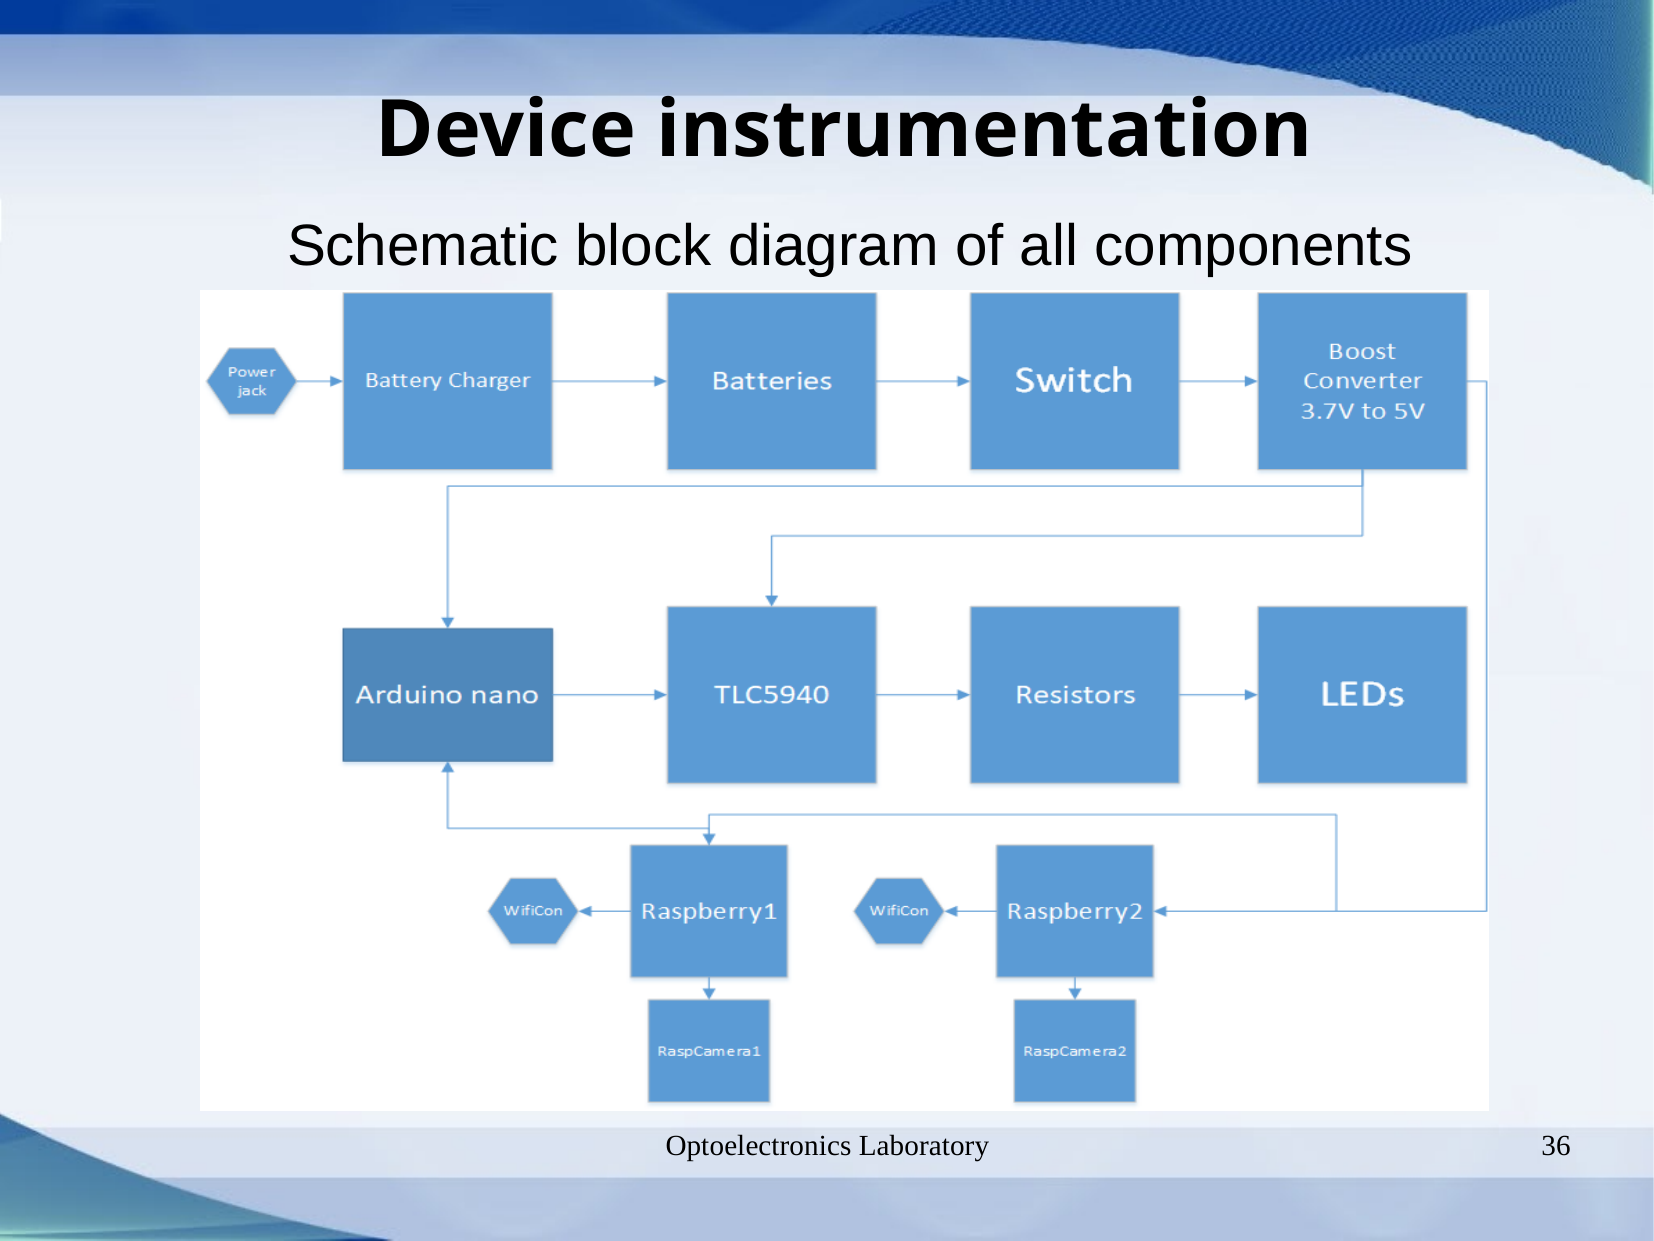

# Device instrumentation
Schematic block diagram of all components
Optoelectronics Laboratory
36